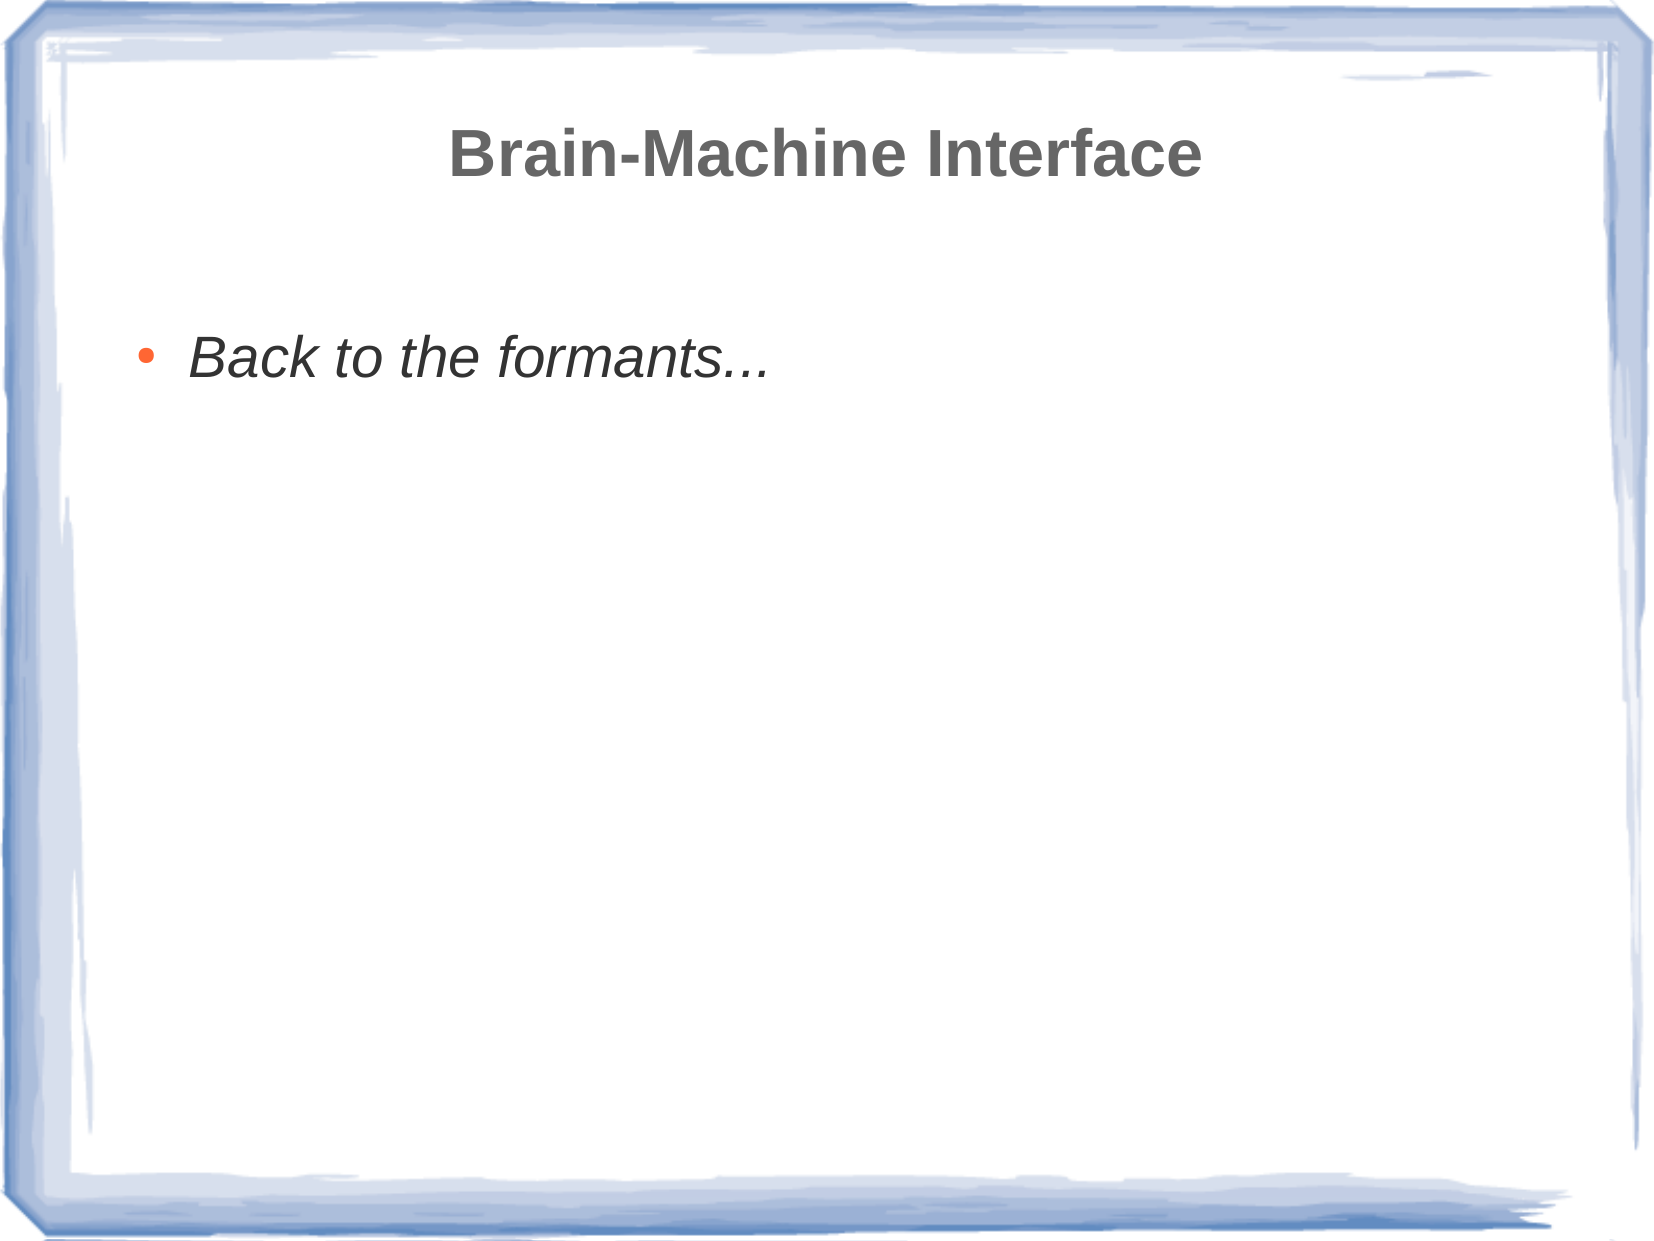

# Brain-Machine Interface
Back to the formants...